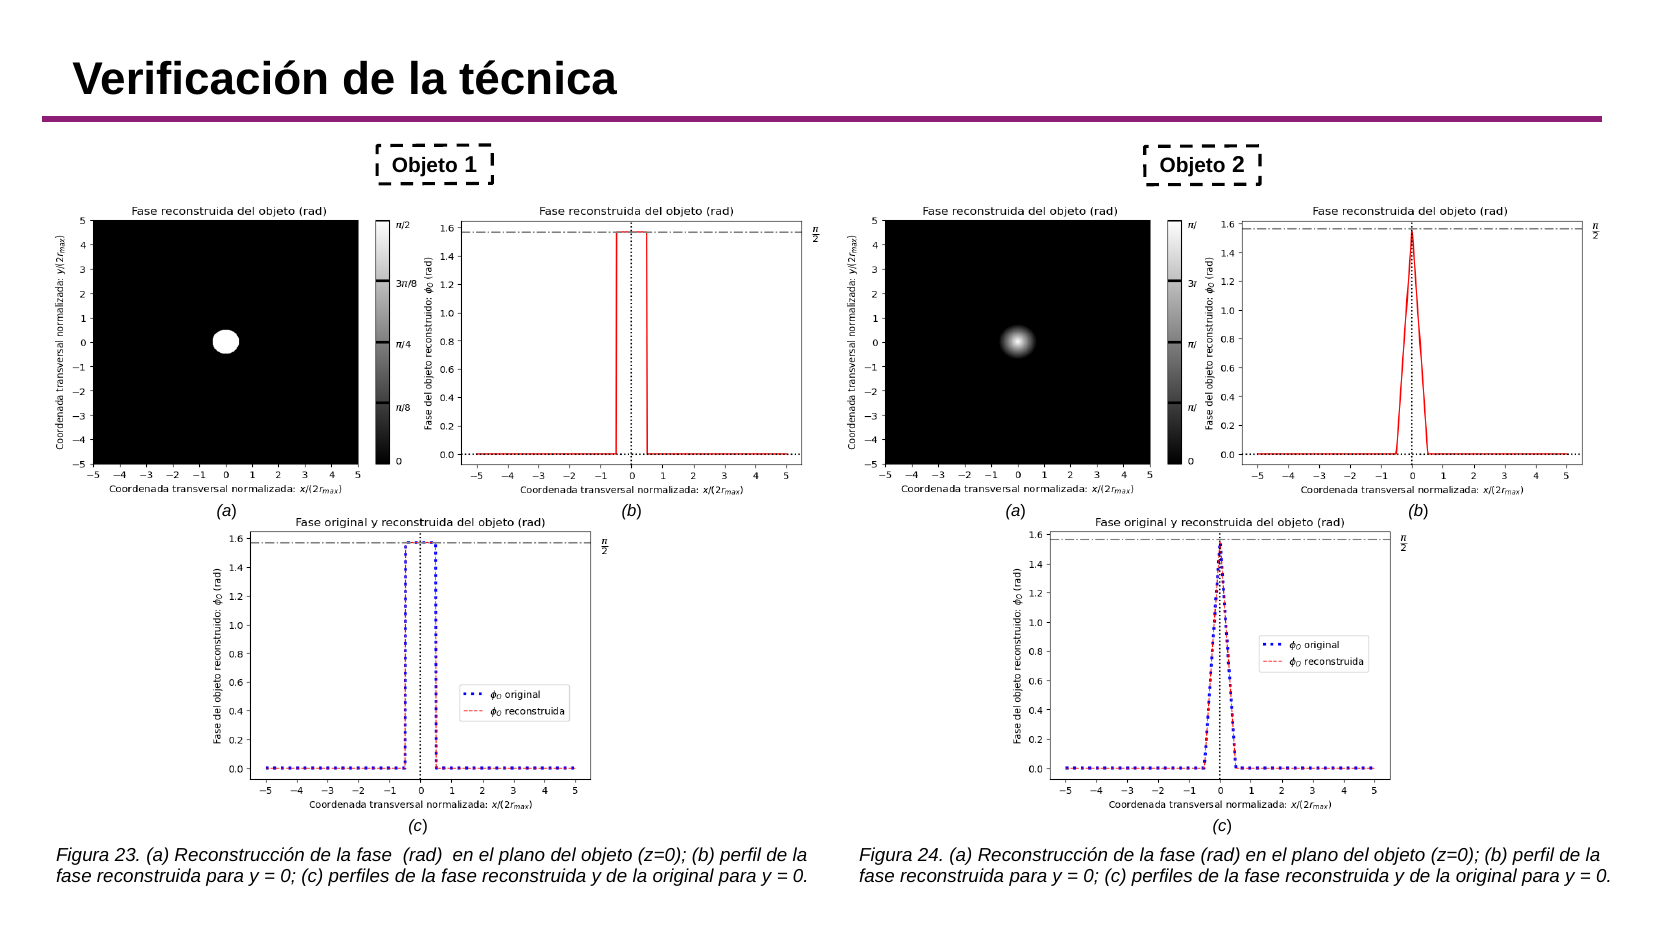

# Verificación de la técnica
Objeto 1
Objeto 2
 (b)
 (a)
 (b)
 (a)
(c)
(c)
Figura 23. (a) Reconstrucción de la fase (rad) en el plano del objeto (z=0); (b) perfil de la fase reconstruida para y = 0; (c) perfiles de la fase reconstruida y de la original para y = 0.
Figura 24. (a) Reconstrucción de la fase (rad) en el plano del objeto (z=0); (b) perfil de la fase reconstruida para y = 0; (c) perfiles de la fase reconstruida y de la original para y = 0.